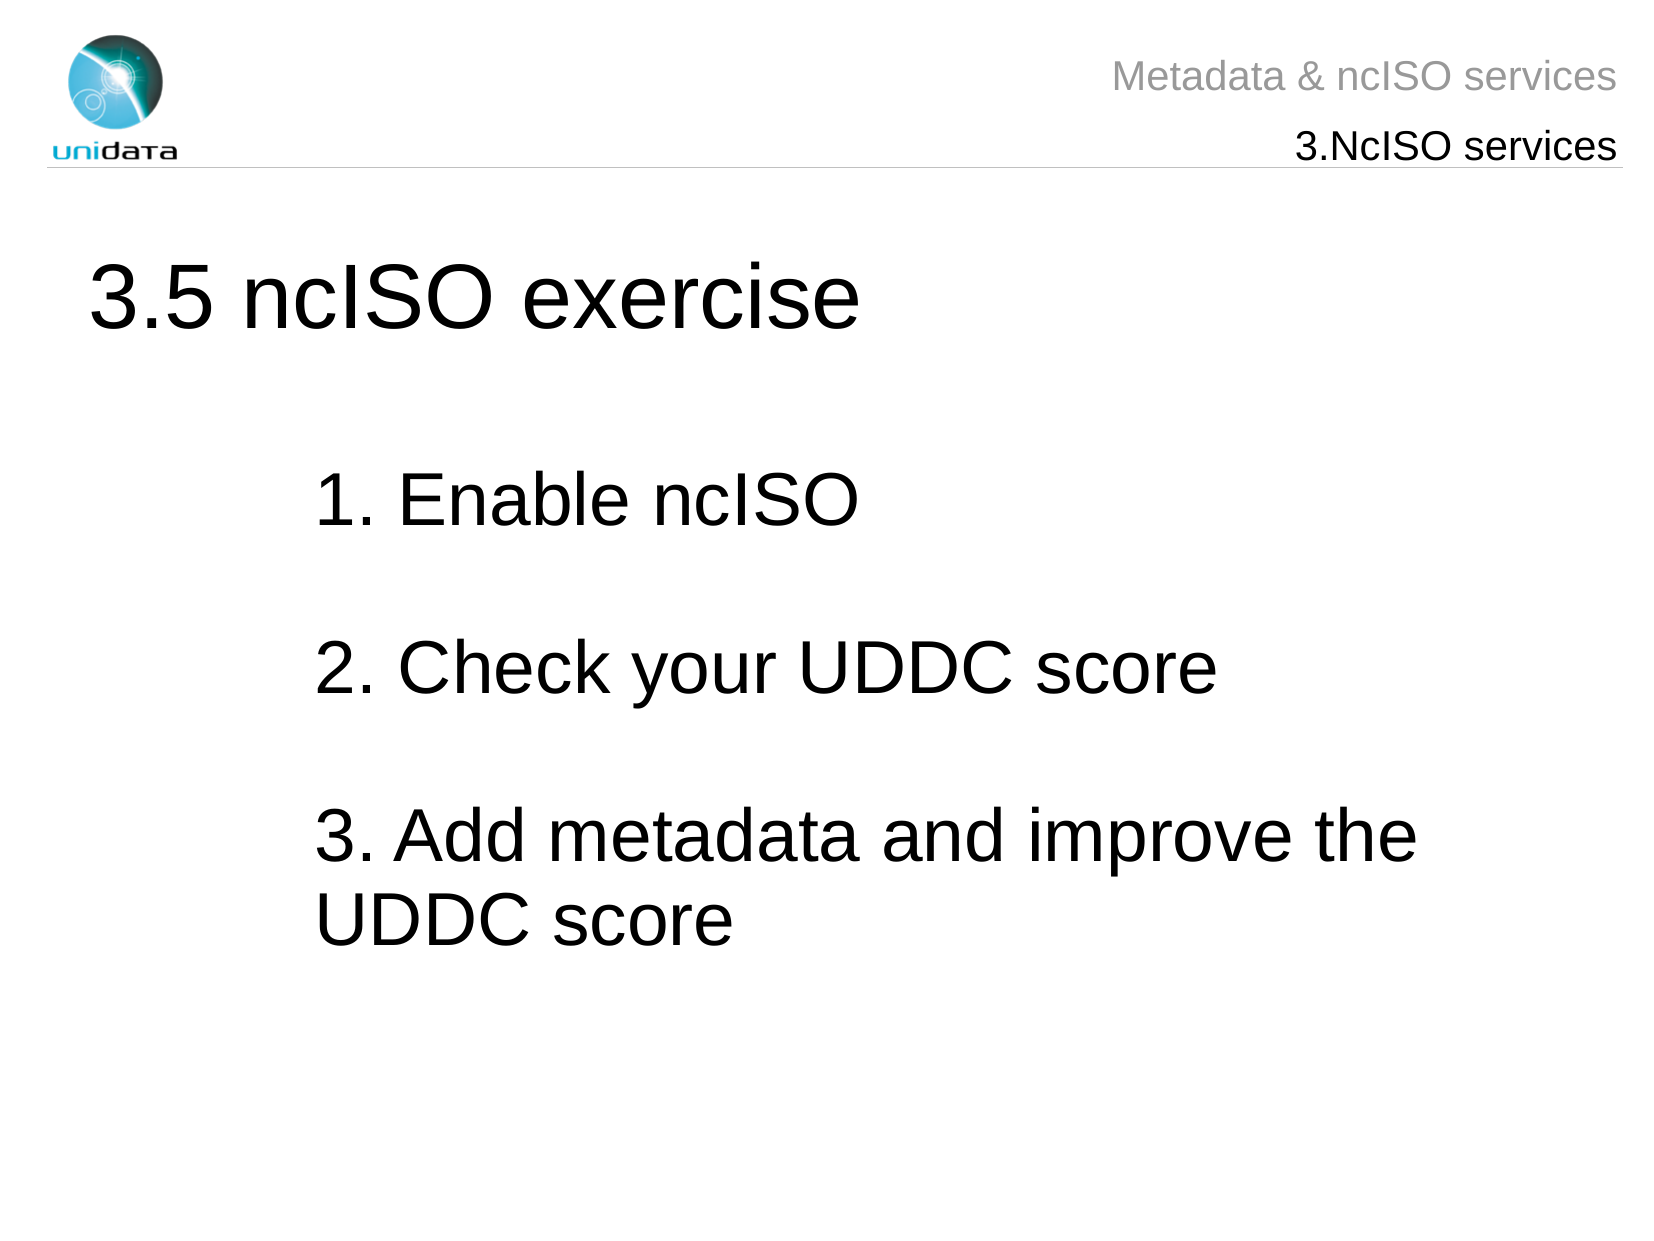

Metadata & ncISO services
3.NcISO services
# 3.5 ncISO exercise
1. Enable ncISO
2. Check your UDDC score
3. Add metadata and improve the UDDC score